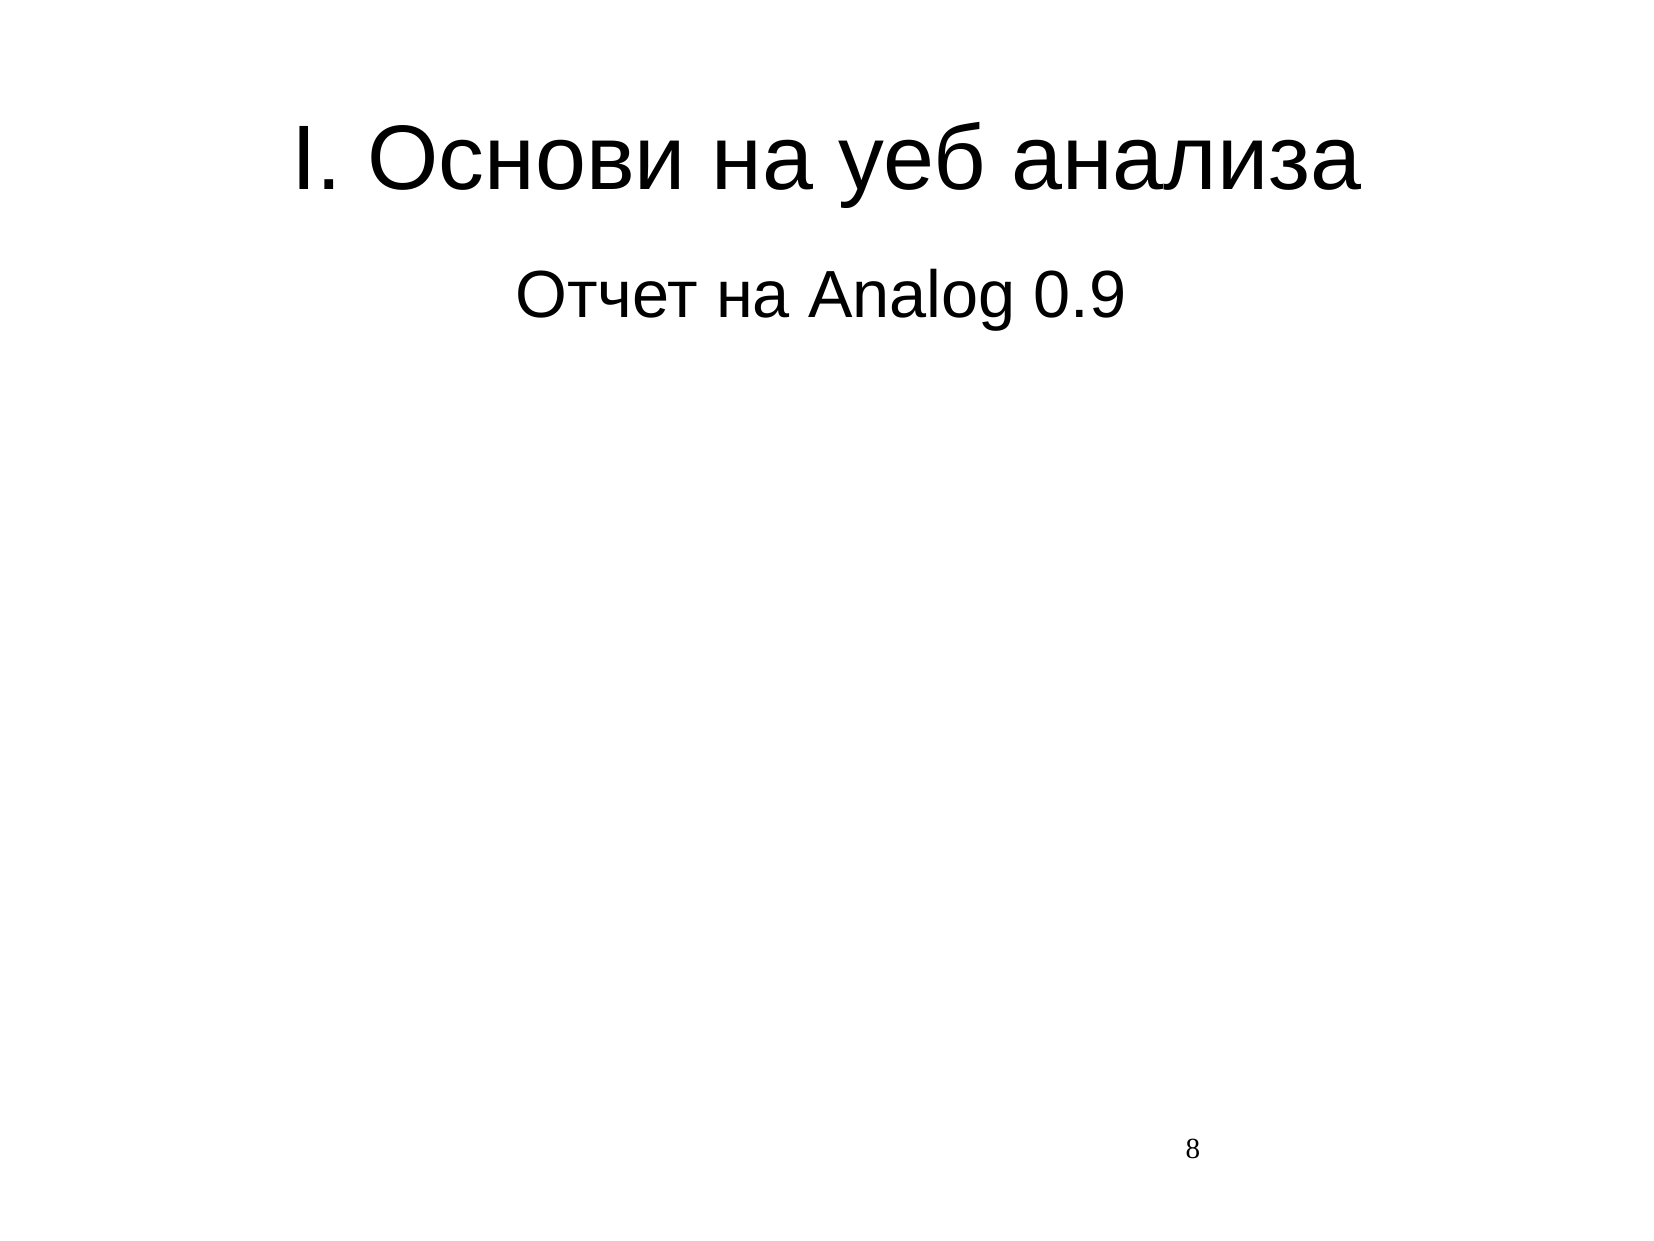

Отчет на Analog 0.9
# I. Основи на уеб анализа
6